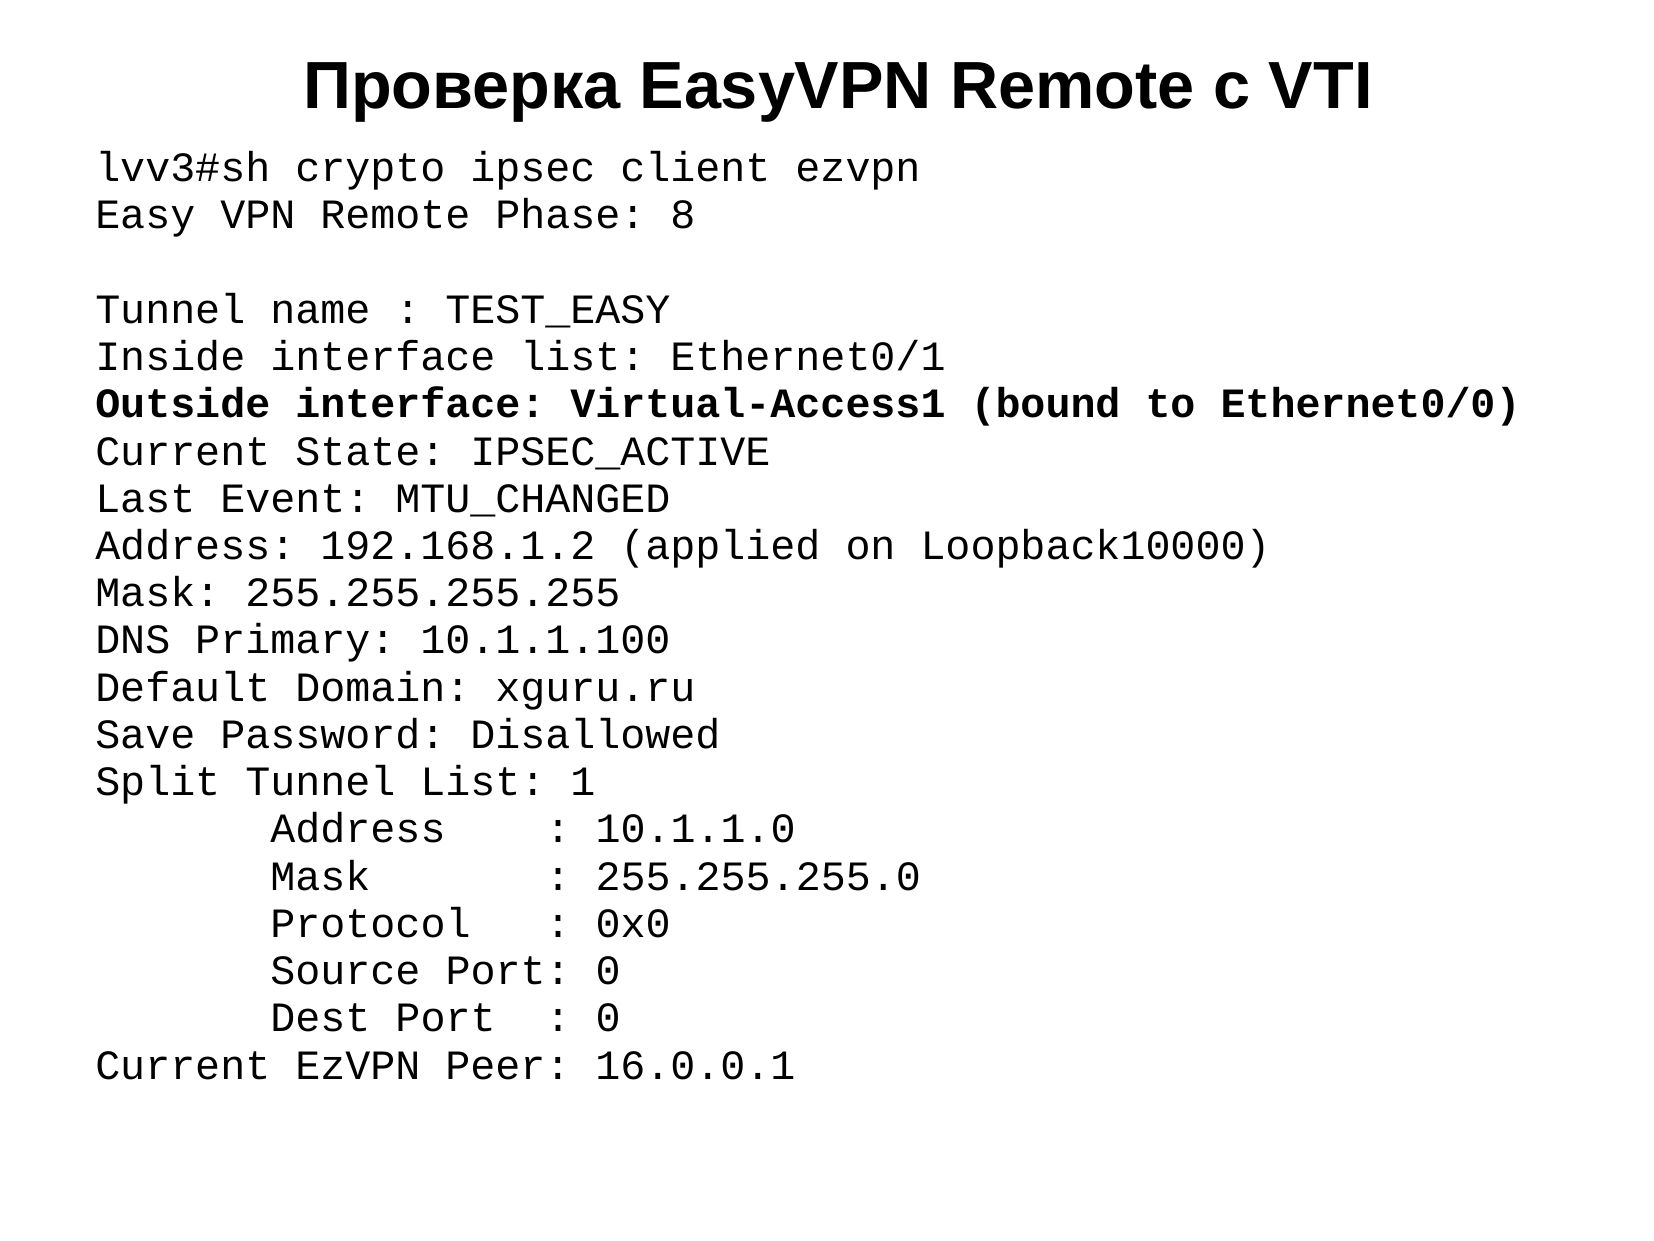

Проверка EasyVPN Remote с VTI
# lvv3#sh crypto ipsec client ezvpn
Easy VPN Remote Phase: 8
Tunnel name : TEST_EASY
Inside interface list: Ethernet0/1
Outside interface: Virtual-Access1 (bound to Ethernet0/0)
Current State: IPSEC_ACTIVE
Last Event: MTU_CHANGED
Address: 192.168.1.2 (applied on Loopback10000)
Mask: 255.255.255.255
DNS Primary: 10.1.1.100
Default Domain: xguru.ru
Save Password: Disallowed
Split Tunnel List: 1
 Address : 10.1.1.0
 Mask : 255.255.255.0
 Protocol : 0x0
 Source Port: 0
 Dest Port : 0
Current EzVPN Peer: 16.0.0.1